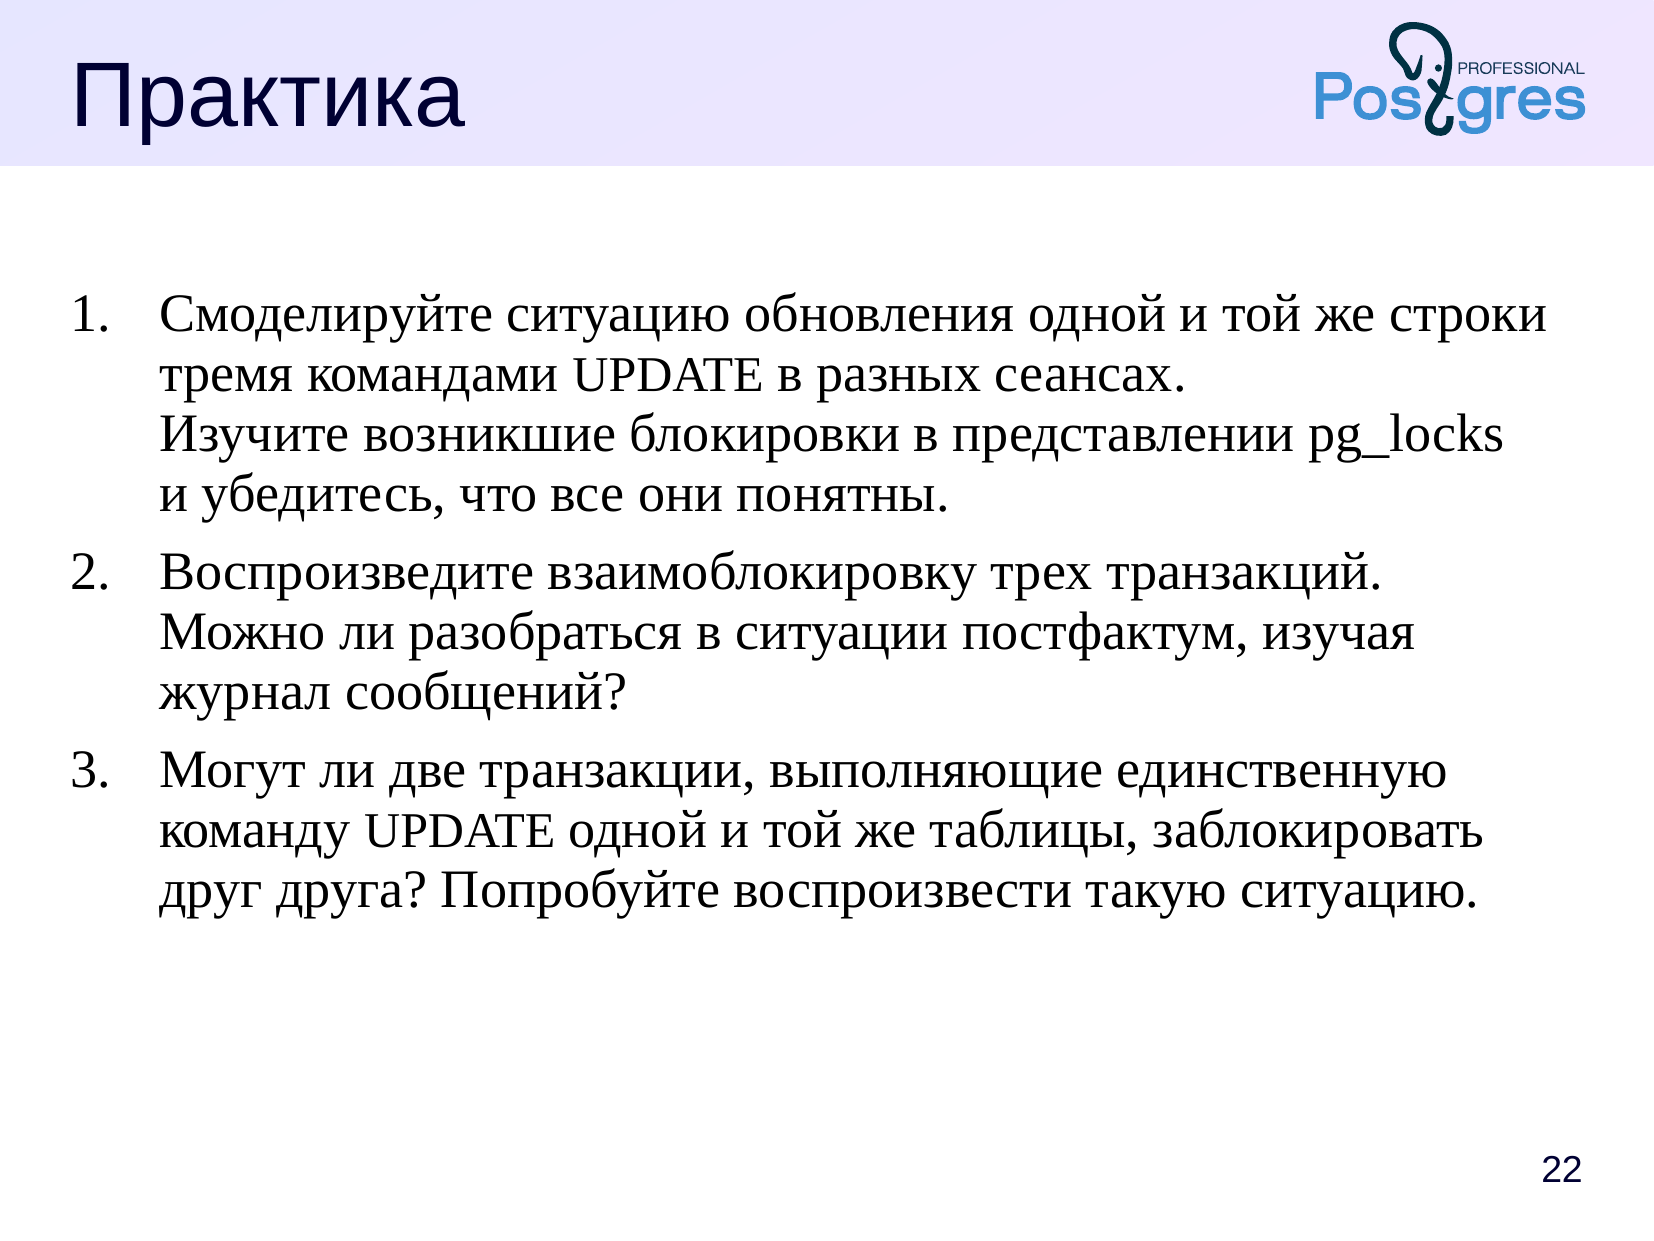

# Практика
Смоделируйте ситуацию обновления одной и той же строки тремя командами UPDATE в разных сеансах.
Изучите возникшие блокировки в представлении pg_locks
и убедитесь, что все они понятны.
Воспроизведите взаимоблокировку трех транзакций.
Можно ли разобраться в ситуации постфактум, изучая журнал сообщений?
Могут ли две транзакции, выполняющие единственную команду UPDATE одной и той же таблицы, заблокировать друг друга? Попробуйте воспроизвести такую ситуацию.